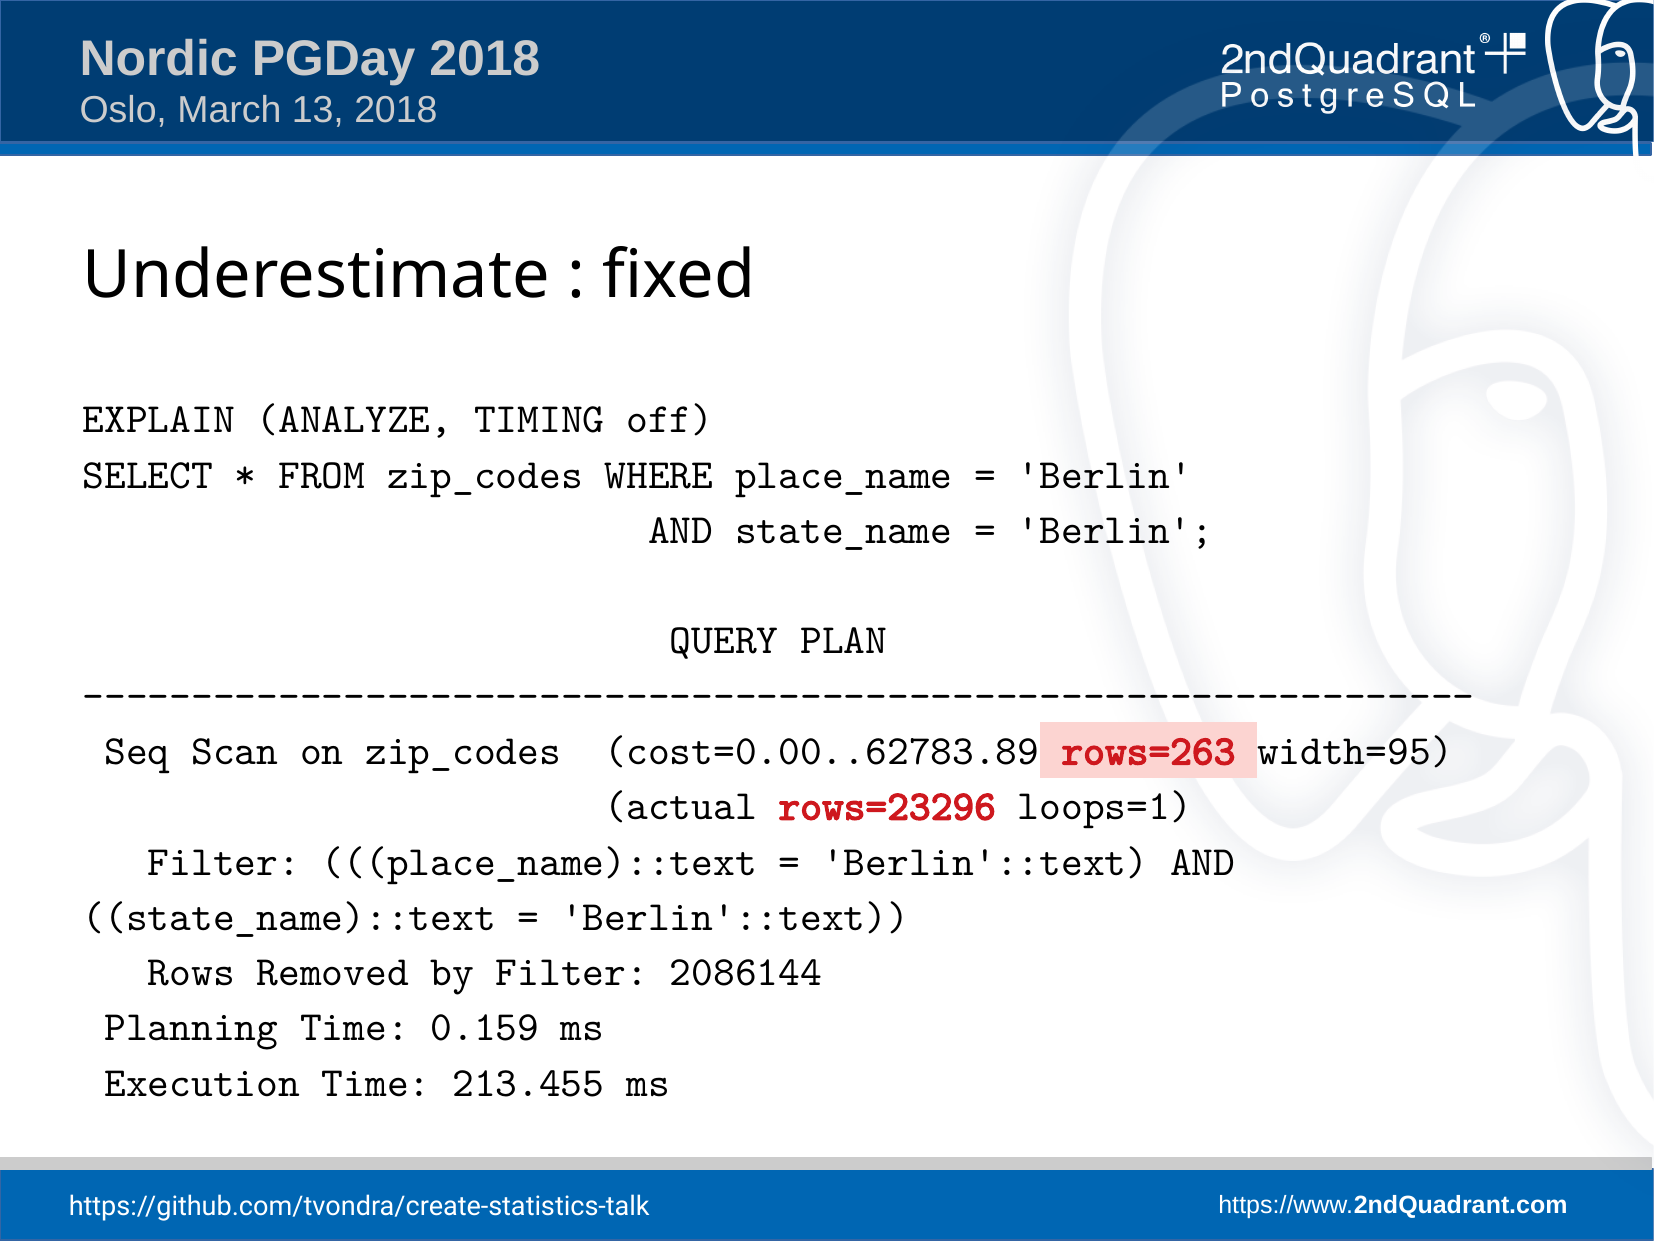

Underestimate : fixed
# EXPLAIN (ANALYZE, TIMING off)
SELECT * FROM zip_codes WHERE place_name = 'Berlin'
 AND state_name = 'Berlin';
 QUERY PLAN
----------------------------------------------------------------
 Seq Scan on zip_codes (cost=0.00..62783.89 rows=263 width=95)
 (actual rows=23296 loops=1)
 Filter: (((place_name)::text = 'Berlin'::text) AND ((state_name)::text = 'Berlin'::text))
 Rows Removed by Filter: 2086144
 Planning Time: 0.159 ms
 Execution Time: 213.455 ms